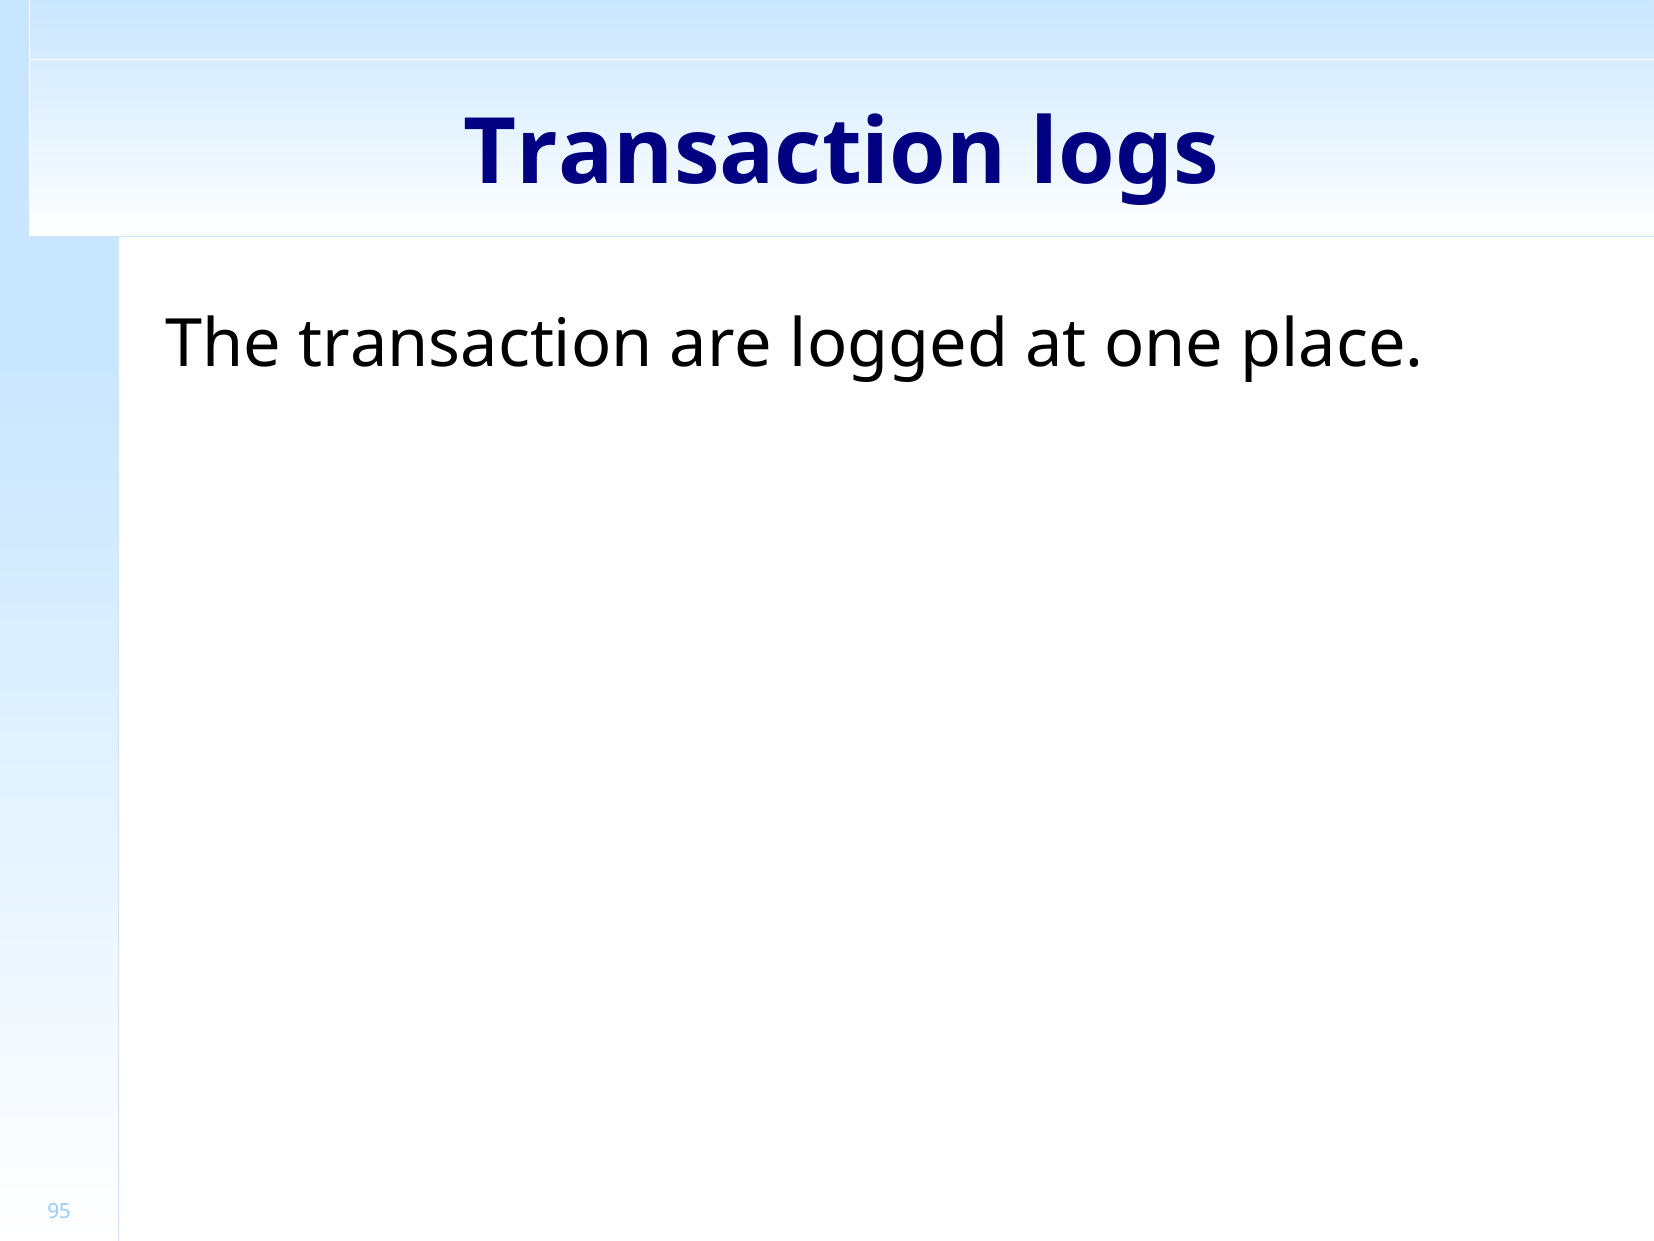

# Transaction logs
The transaction are logged at one place.